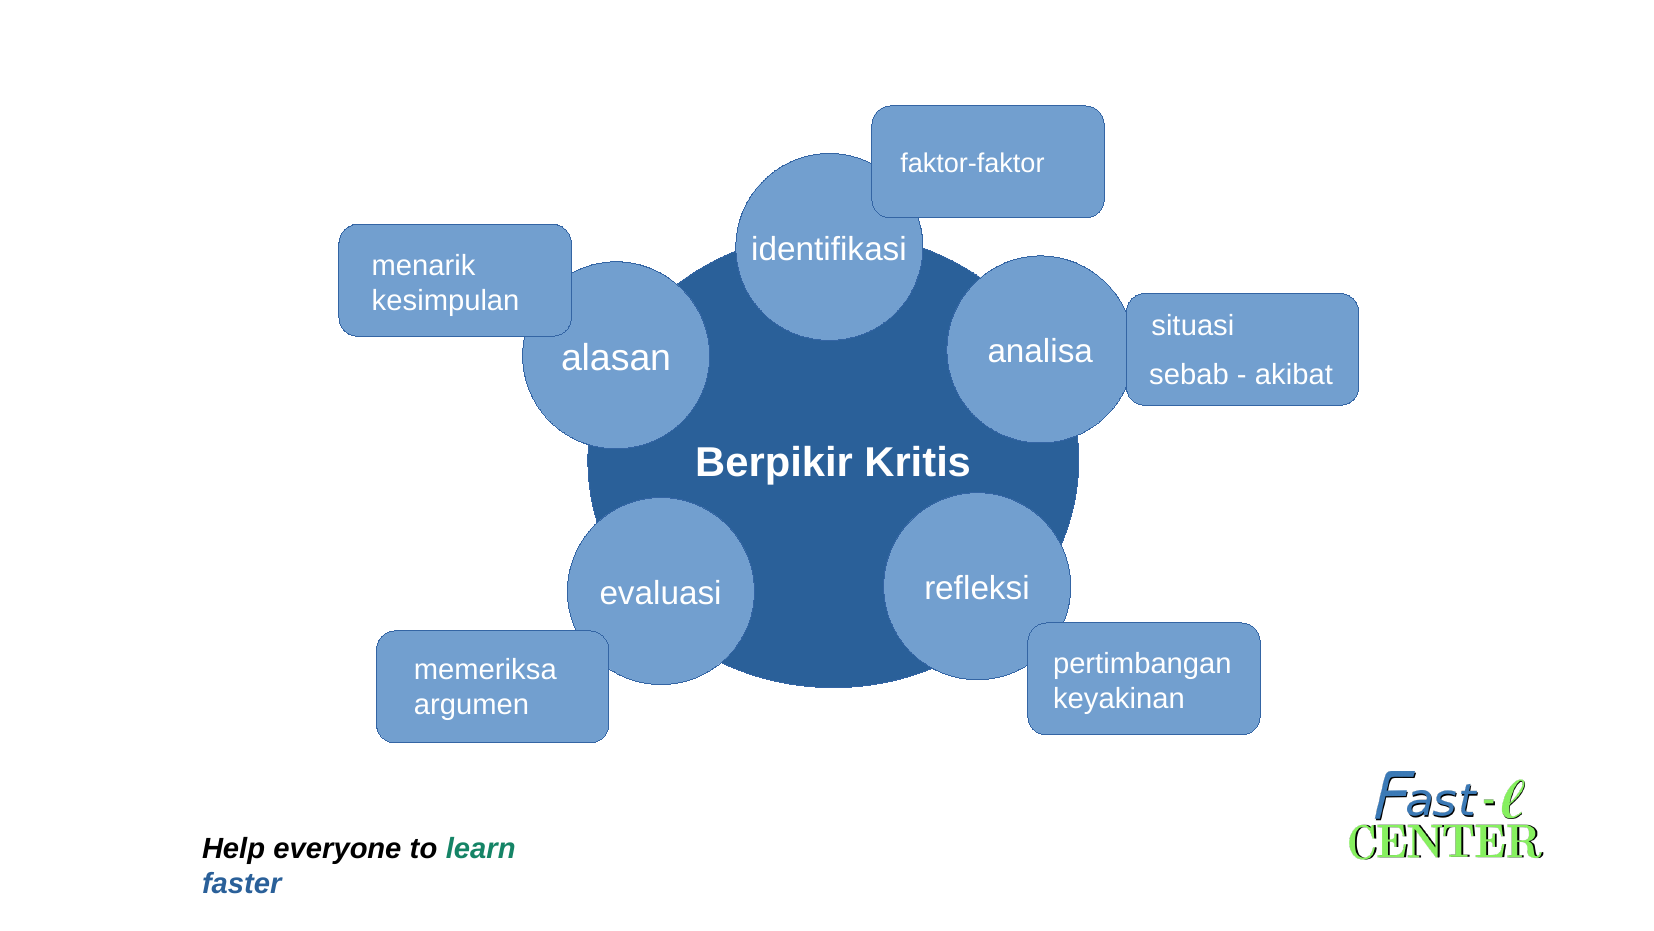

faktor-faktor
identifikasi
Berpikir Kritis
menarik
kesimpulan
analisa
alasan
situasi
sebab - akibat
refleksi
evaluasi
pertimbangan
keyakinan
memeriksa
argumen
Help everyone to learn faster